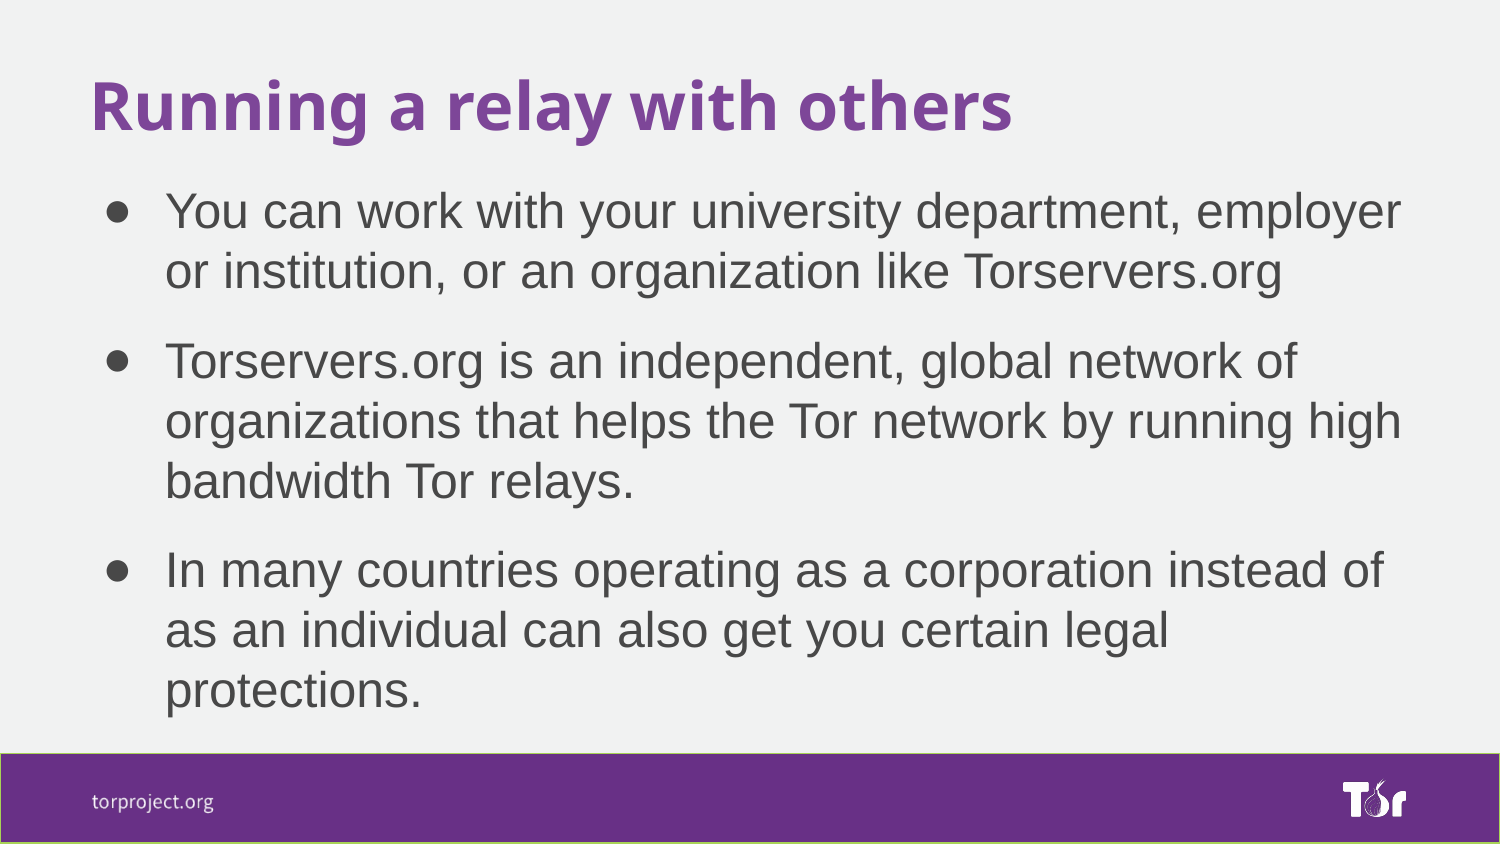

Running a relay with others
You can work with your university department, employer or institution, or an organization like Torservers.org
Torservers.org is an independent, global network of organizations that helps the Tor network by running high bandwidth Tor relays.
In many countries operating as a corporation instead of as an individual can also get you certain legal protections.